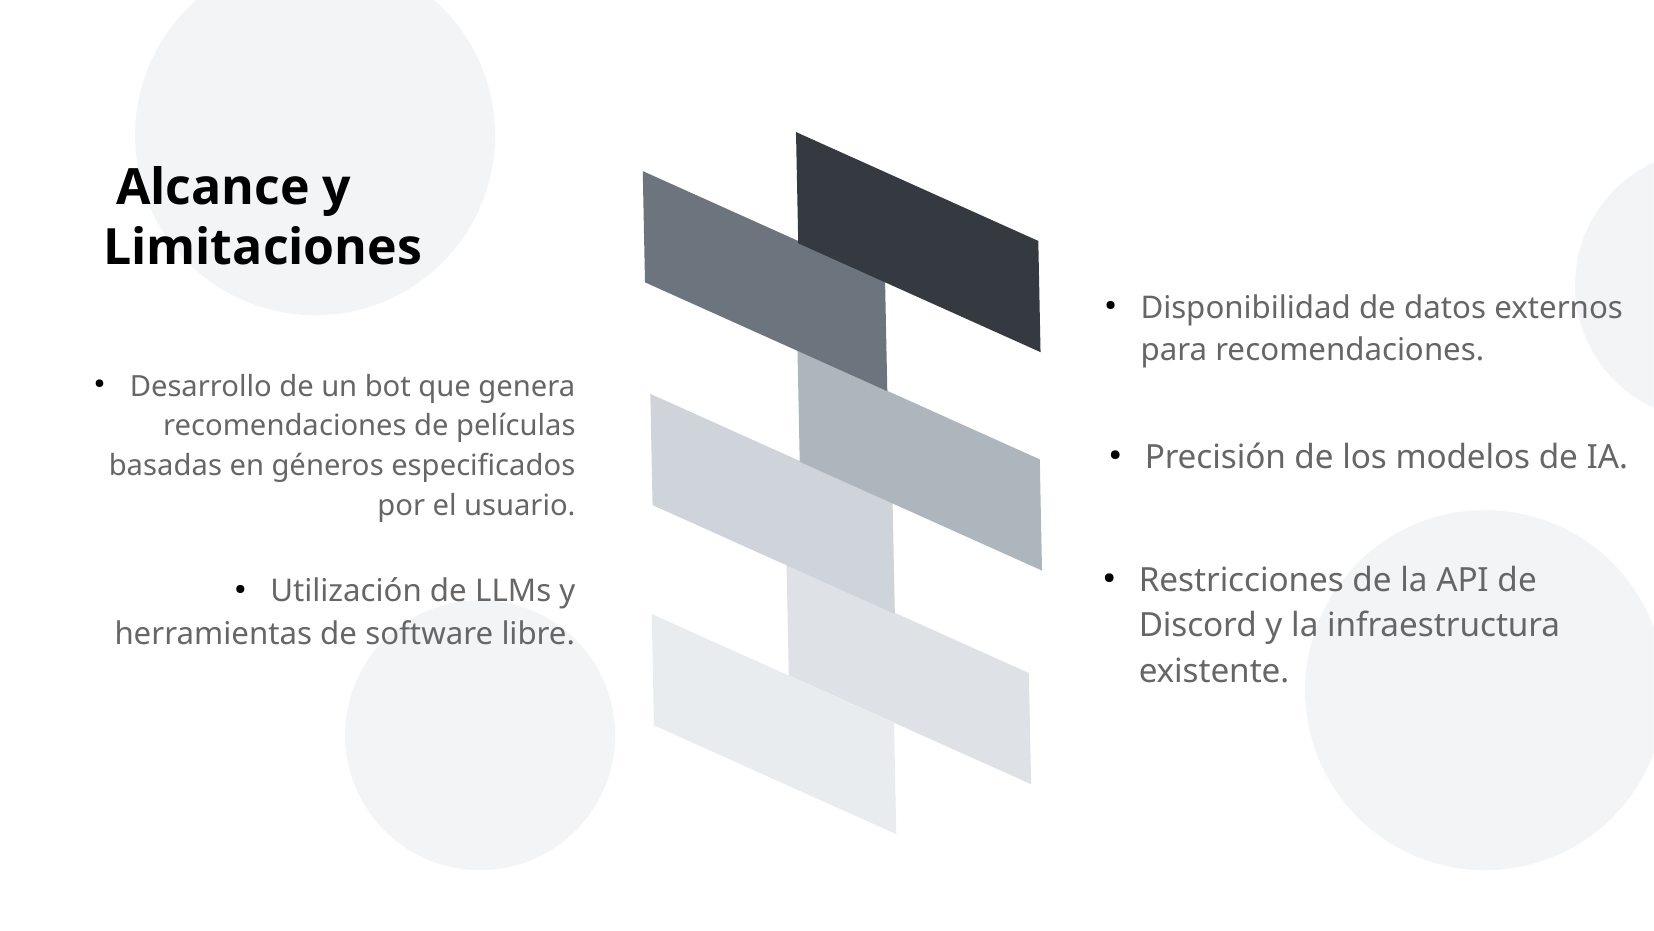

Alcance y Limitaciones
Disponibilidad de datos externos para recomendaciones.
Desarrollo de un bot que genera recomendaciones de películas basadas en géneros especificados por el usuario.
Precisión de los modelos de IA.
Restricciones de la API de Discord y la infraestructura existente.
Utilización de LLMs y herramientas de software libre.